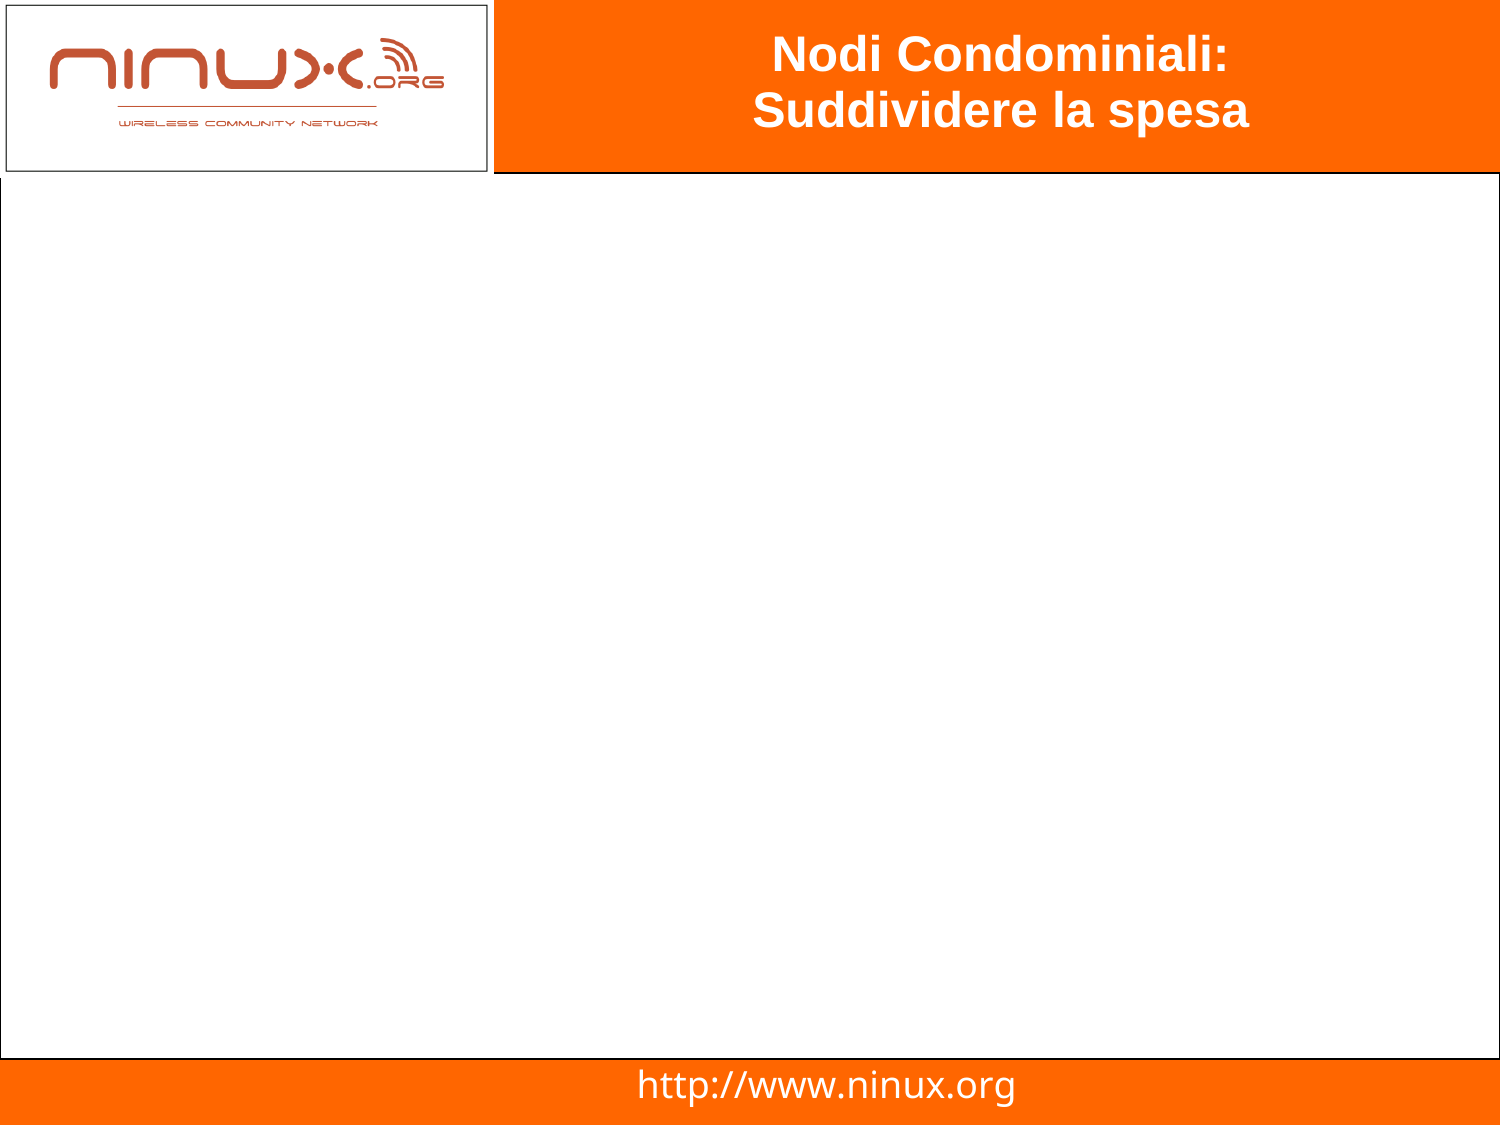

Nodi Condominiali:
Suddividere la spesa
#
http://www.ninux.org